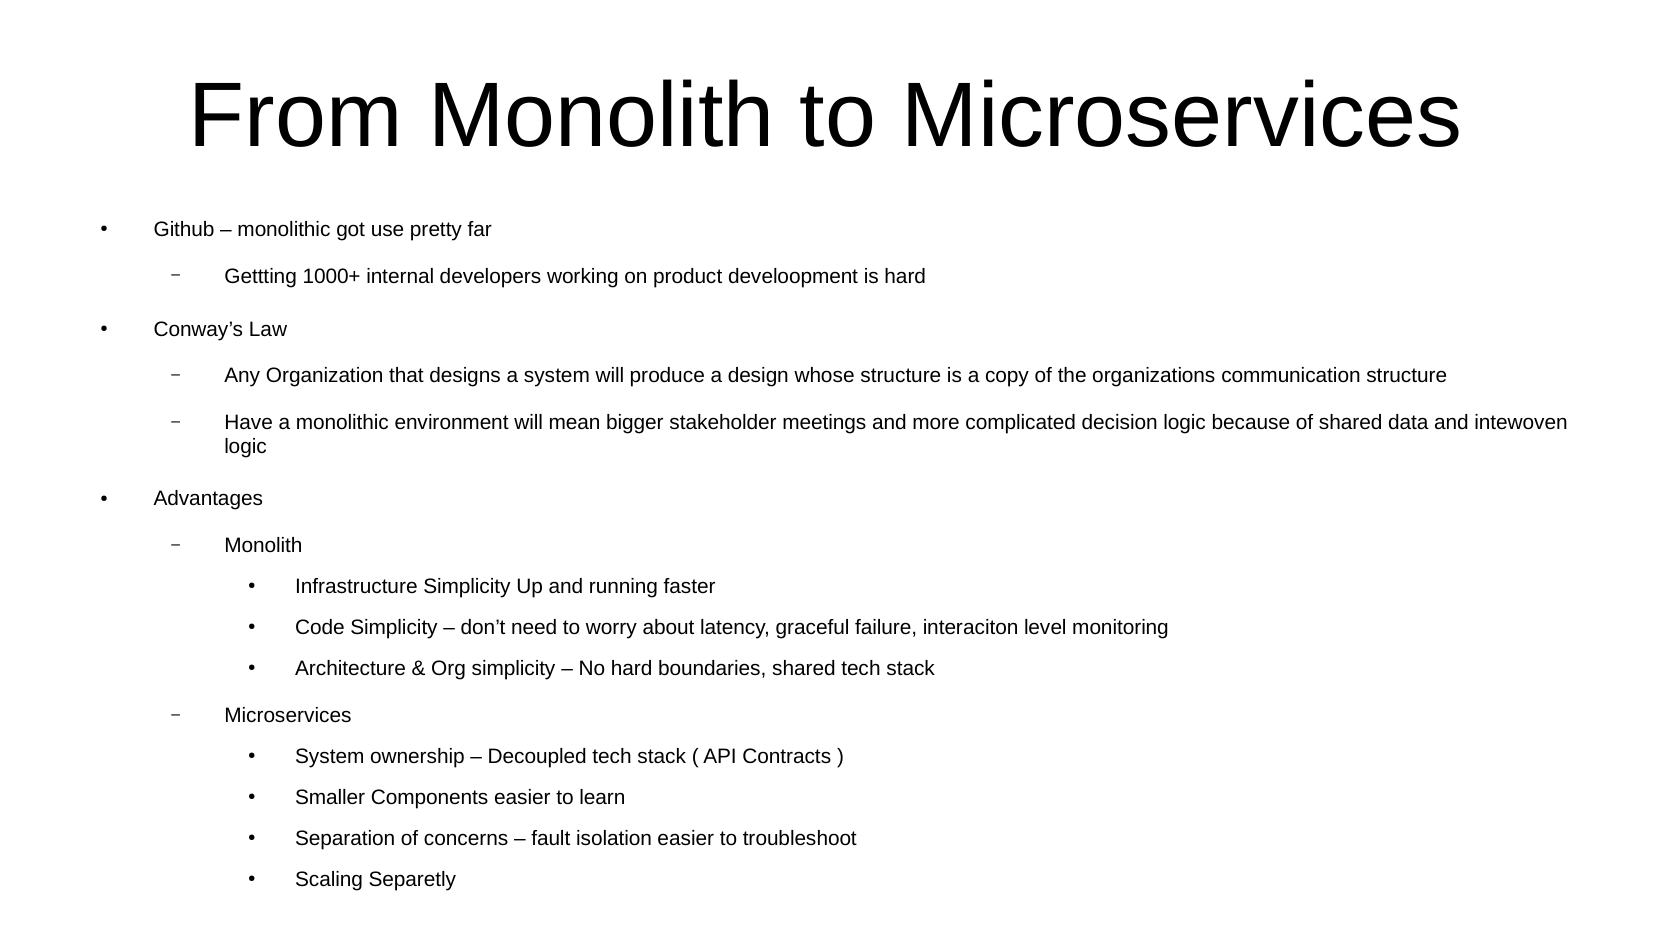

# From Monolith to Microservices
Github – monolithic got use pretty far
Gettting 1000+ internal developers working on product develoopment is hard
Conway’s Law
Any Organization that designs a system will produce a design whose structure is a copy of the organizations communication structure
Have a monolithic environment will mean bigger stakeholder meetings and more complicated decision logic because of shared data and intewoven logic
Advantages
Monolith
Infrastructure Simplicity Up and running faster
Code Simplicity – don’t need to worry about latency, graceful failure, interaciton level monitoring
Architecture & Org simplicity – No hard boundaries, shared tech stack
Microservices
System ownership – Decoupled tech stack ( API Contracts )
Smaller Components easier to learn
Separation of concerns – fault isolation easier to troubleshoot
Scaling Separetly